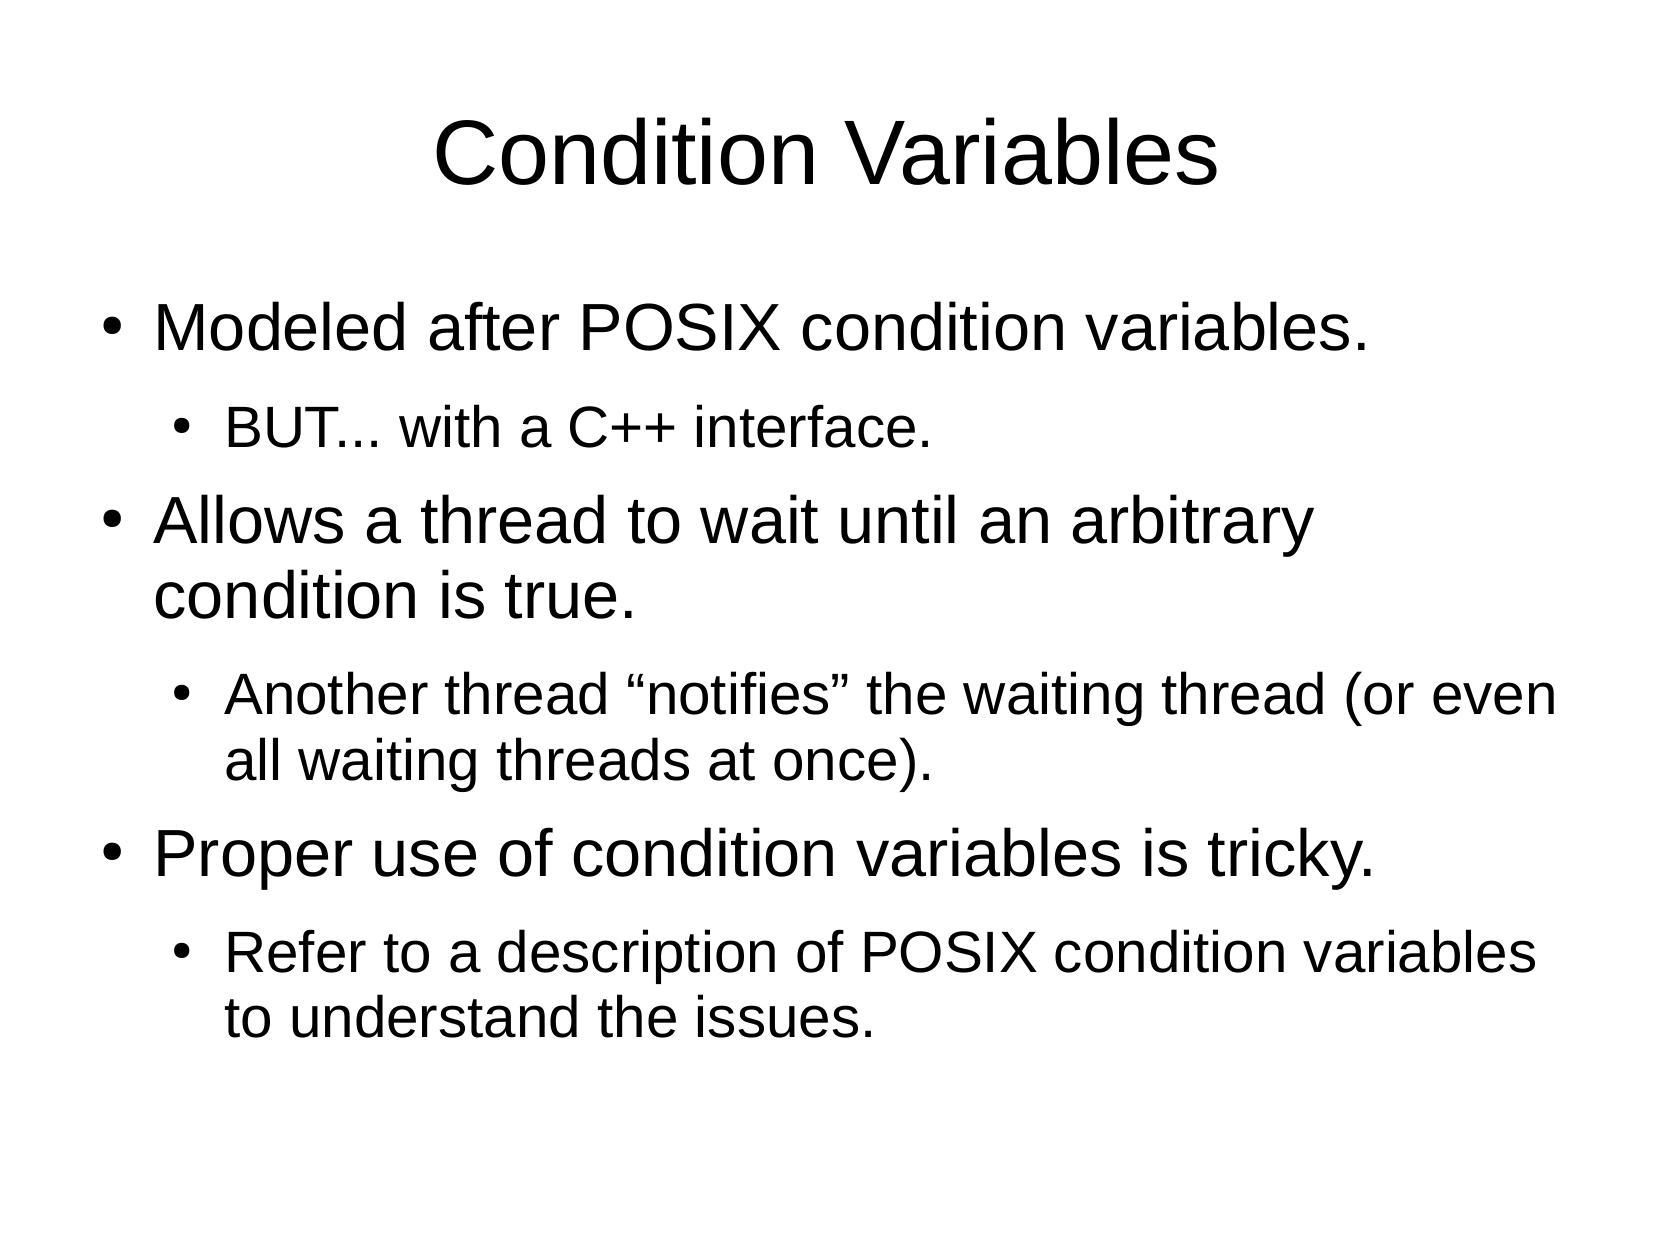

# Condition Variables
Modeled after POSIX condition variables.
BUT... with a C++ interface.
Allows a thread to wait until an arbitrary condition is true.
Another thread “notifies” the waiting thread (or even all waiting threads at once).
Proper use of condition variables is tricky.
Refer to a description of POSIX condition variables to understand the issues.